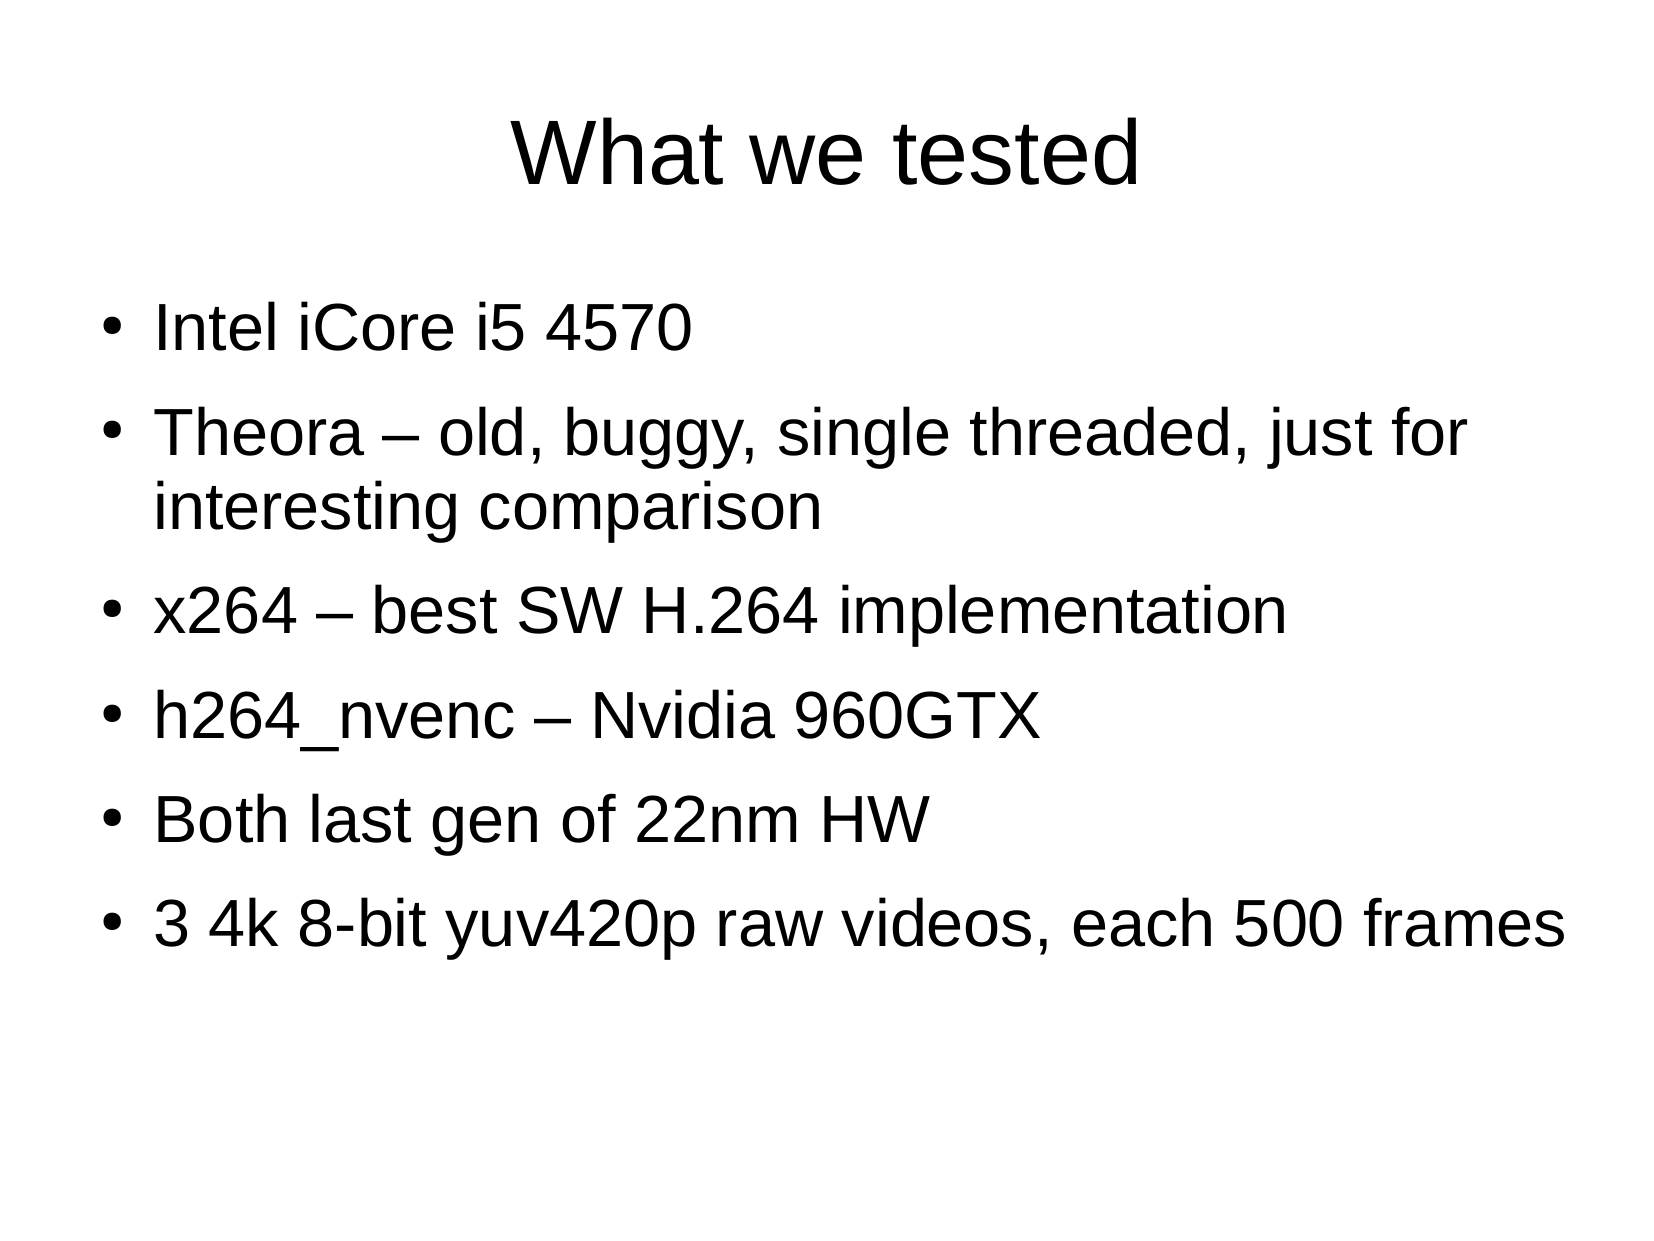

# What we tested
Intel iCore i5 4570
Theora – old, buggy, single threaded, just for interesting comparison
x264 – best SW H.264 implementation
h264_nvenc – Nvidia 960GTX
Both last gen of 22nm HW
3 4k 8-bit yuv420p raw videos, each 500 frames